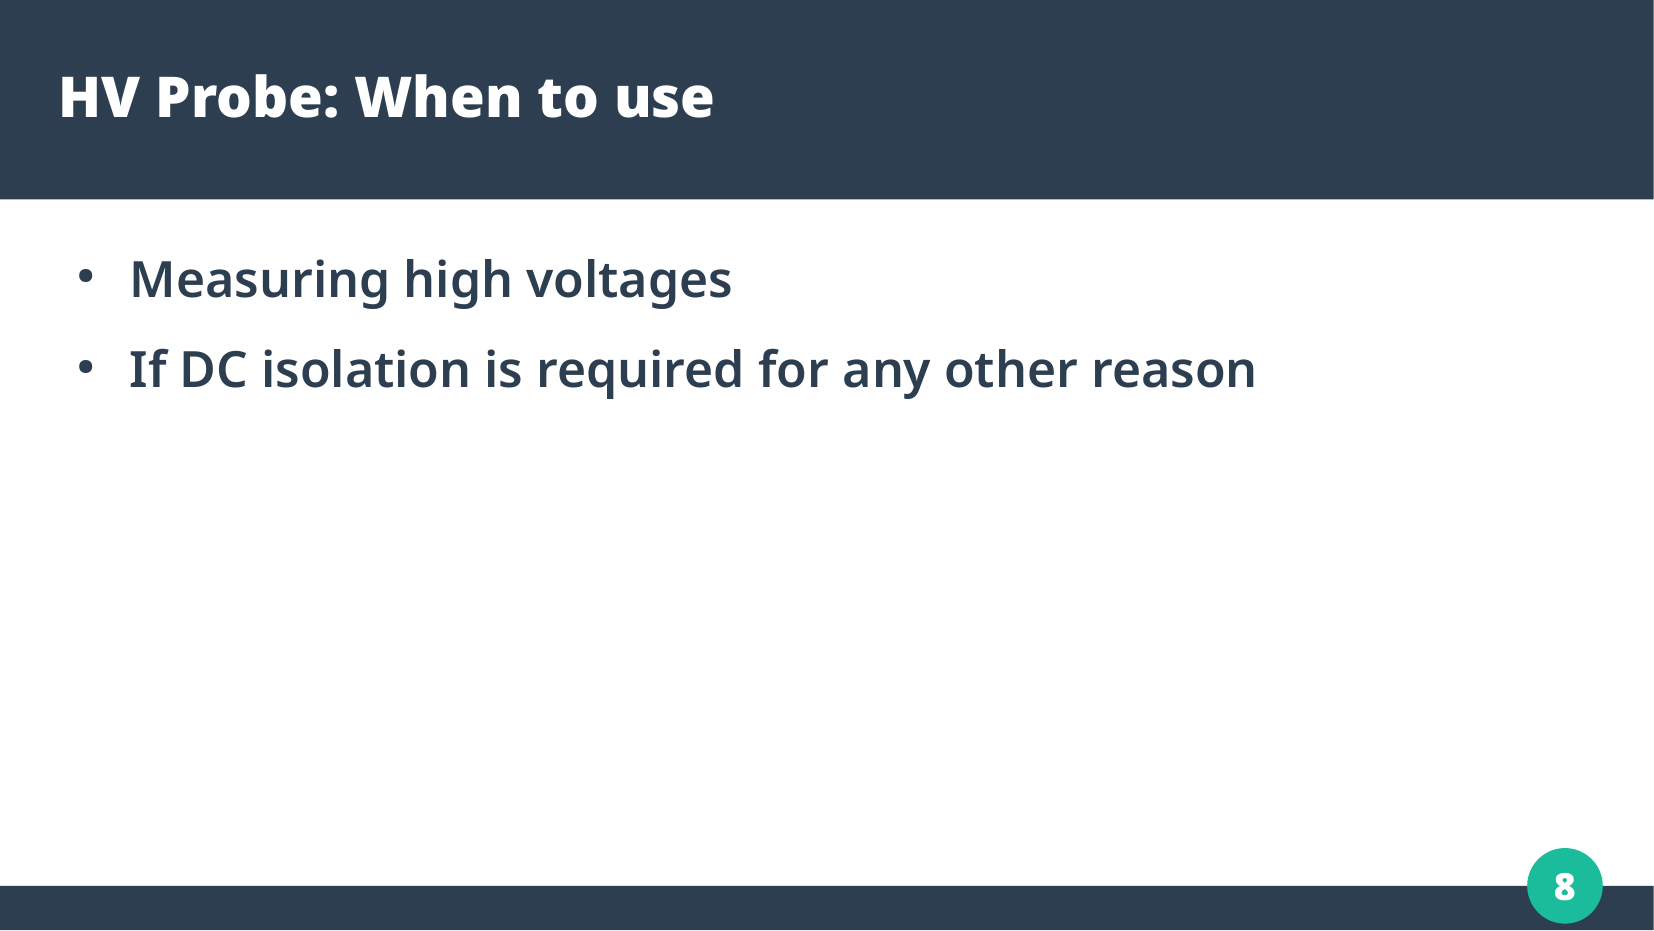

# HV Probe: When to use
Measuring high voltages
If DC isolation is required for any other reason